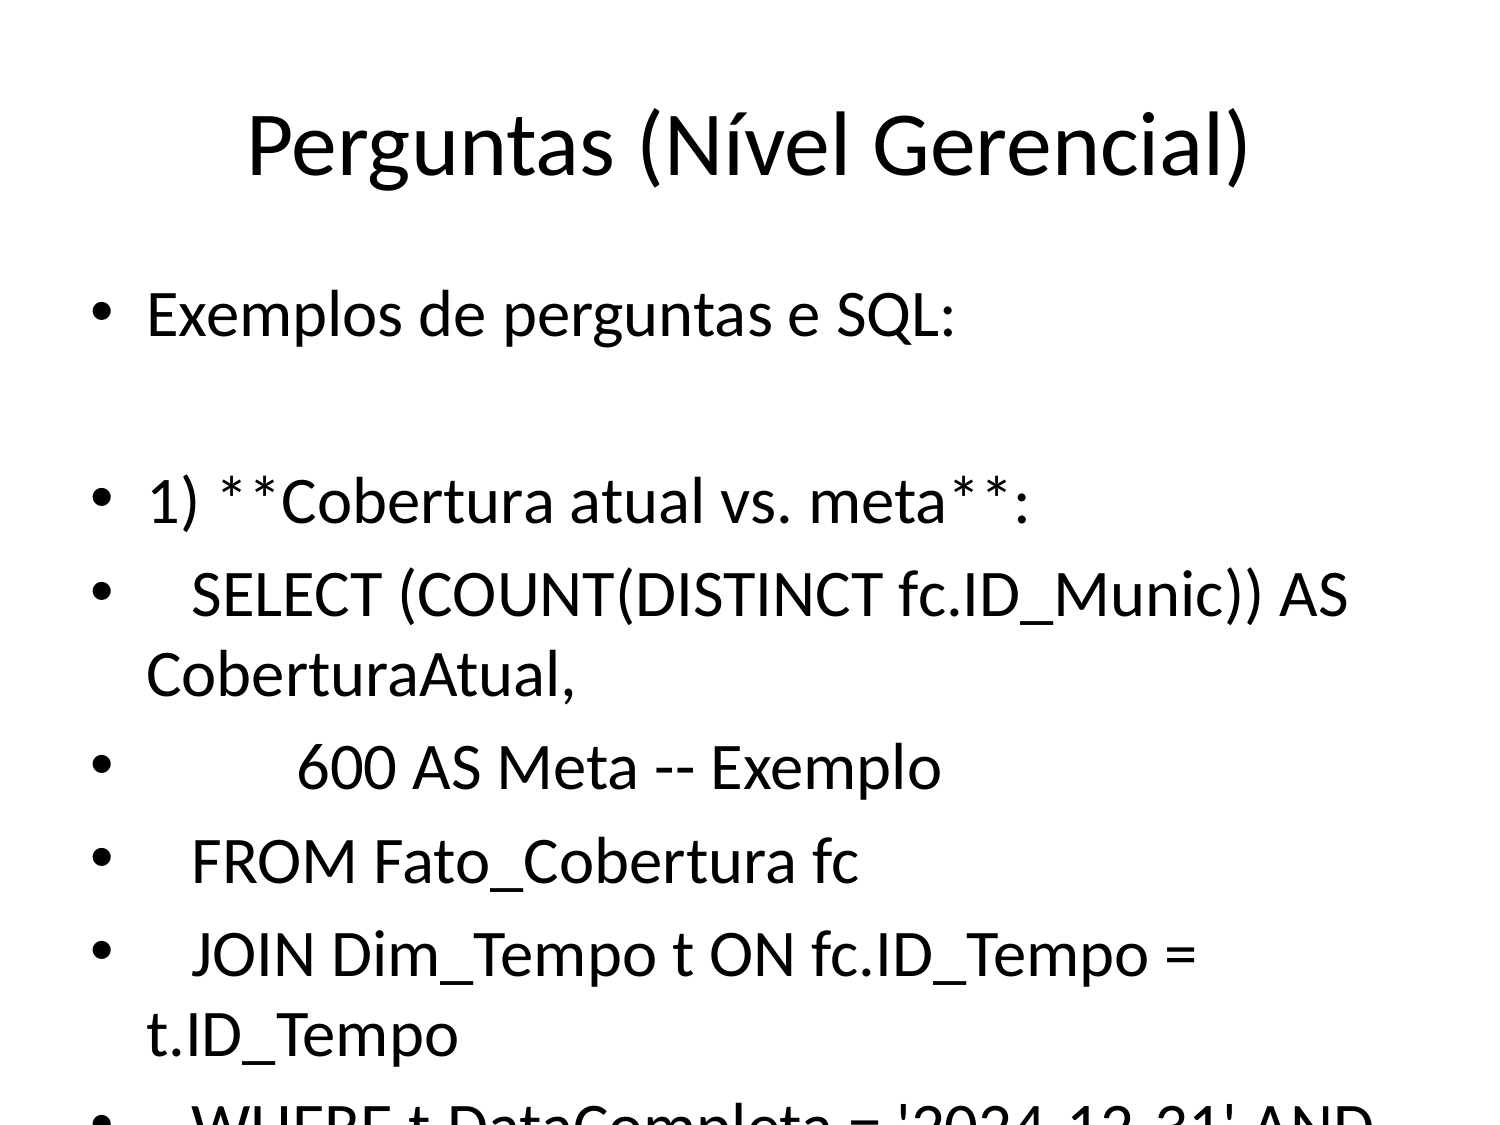

# Perguntas (Nível Gerencial)
Exemplos de perguntas e SQL:
1) **Cobertura atual vs. meta**:
 SELECT (COUNT(DISTINCT fc.ID_Munic)) AS CoberturaAtual,
 600 AS Meta -- Exemplo
 FROM Fato_Cobertura fc
 JOIN Dim_Tempo t ON fc.ID_Tempo = t.ID_Tempo
 WHERE t.DataCompleta = '2024-12-31' AND fc.Coberto = 1;
2) **Cobertura por Região**:
 SELECT m.Regiao, COUNT(DISTINCT fc.ID_Munic) AS qtde
 FROM Fato_Cobertura fc
 JOIN Dim_Tempo t ON fc.ID_Tempo = t.ID_Tempo
 JOIN Dim_Municipio m ON fc.ID_Munic = m.ID_Munic
 WHERE t.Ano = 2024 AND fc.Coberto = 1
 GROUP BY m.Regiao;